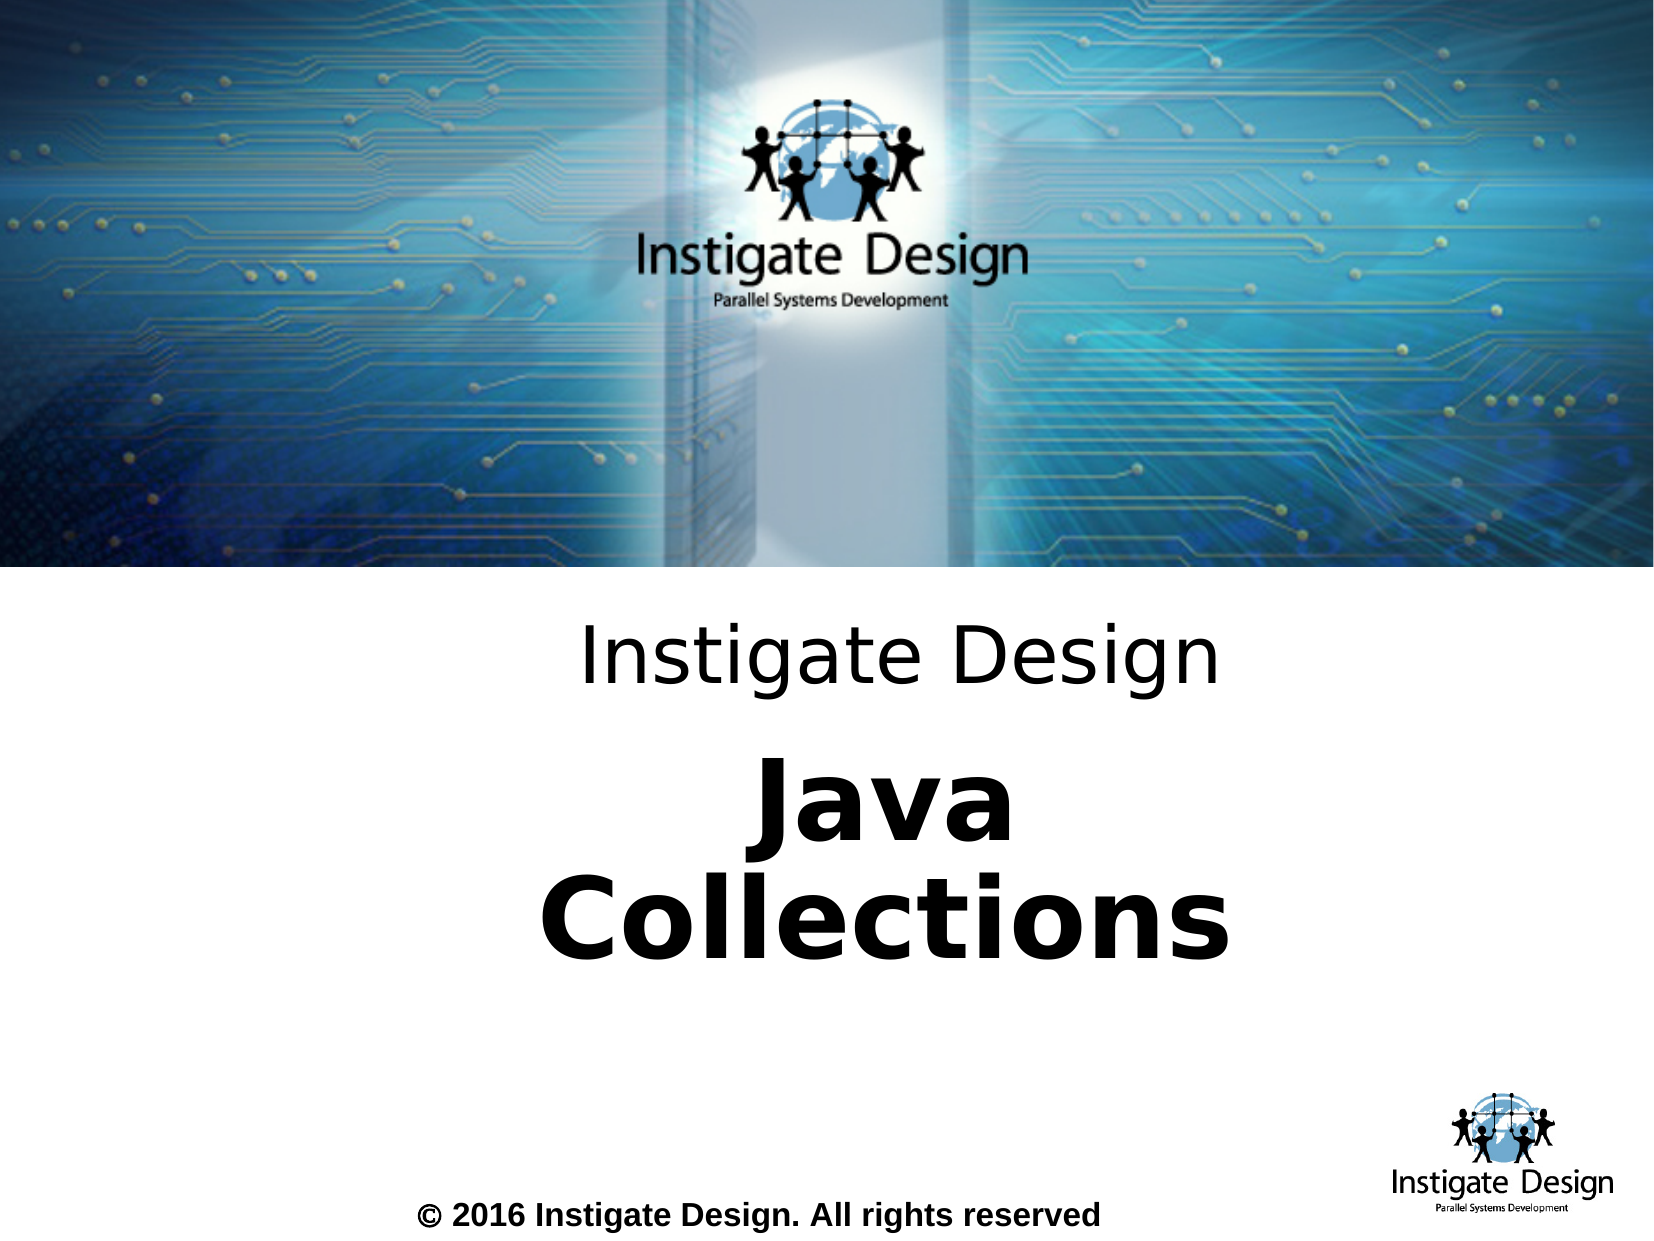

# Instigate Design
Java Collections
 2016 Instigate Design. All rights reserved